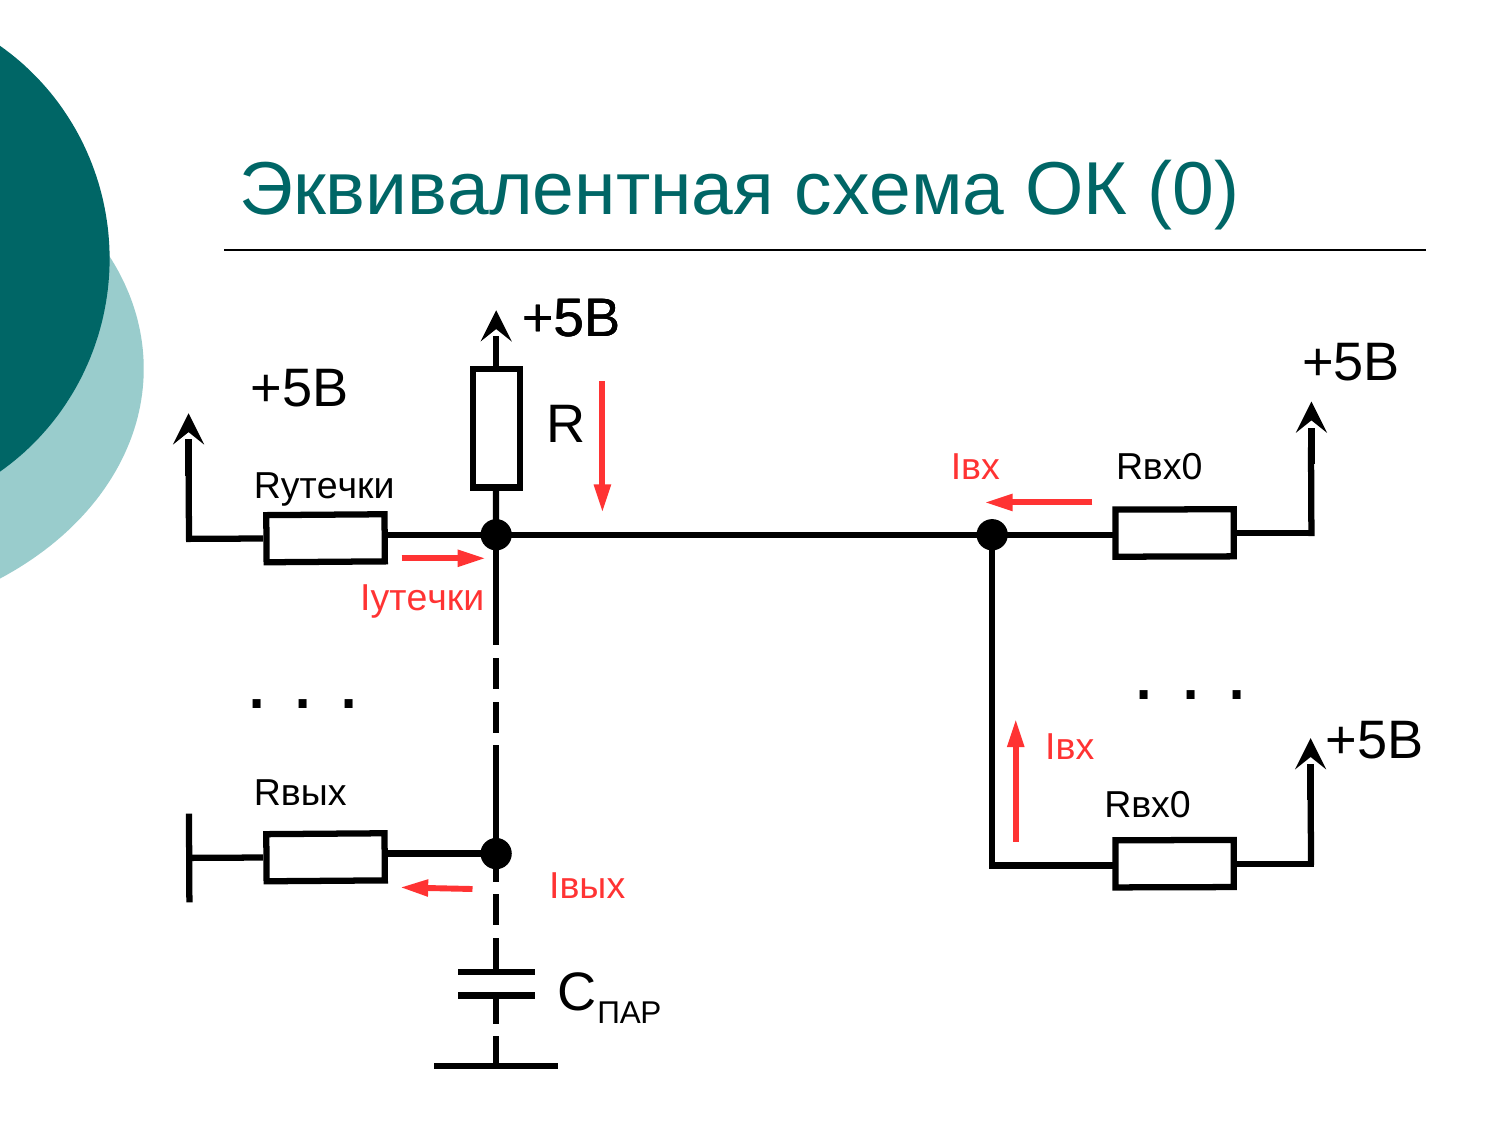

# Эквивалентная схема ОК (0)
+5В
+5В
+5В
+5В
+5В
R
Iвх
Rвх0
Rутечки
Iутечки
. . .
. . .
+5В
Iвх
Rвых
Rвх0
Iвых
CПАР